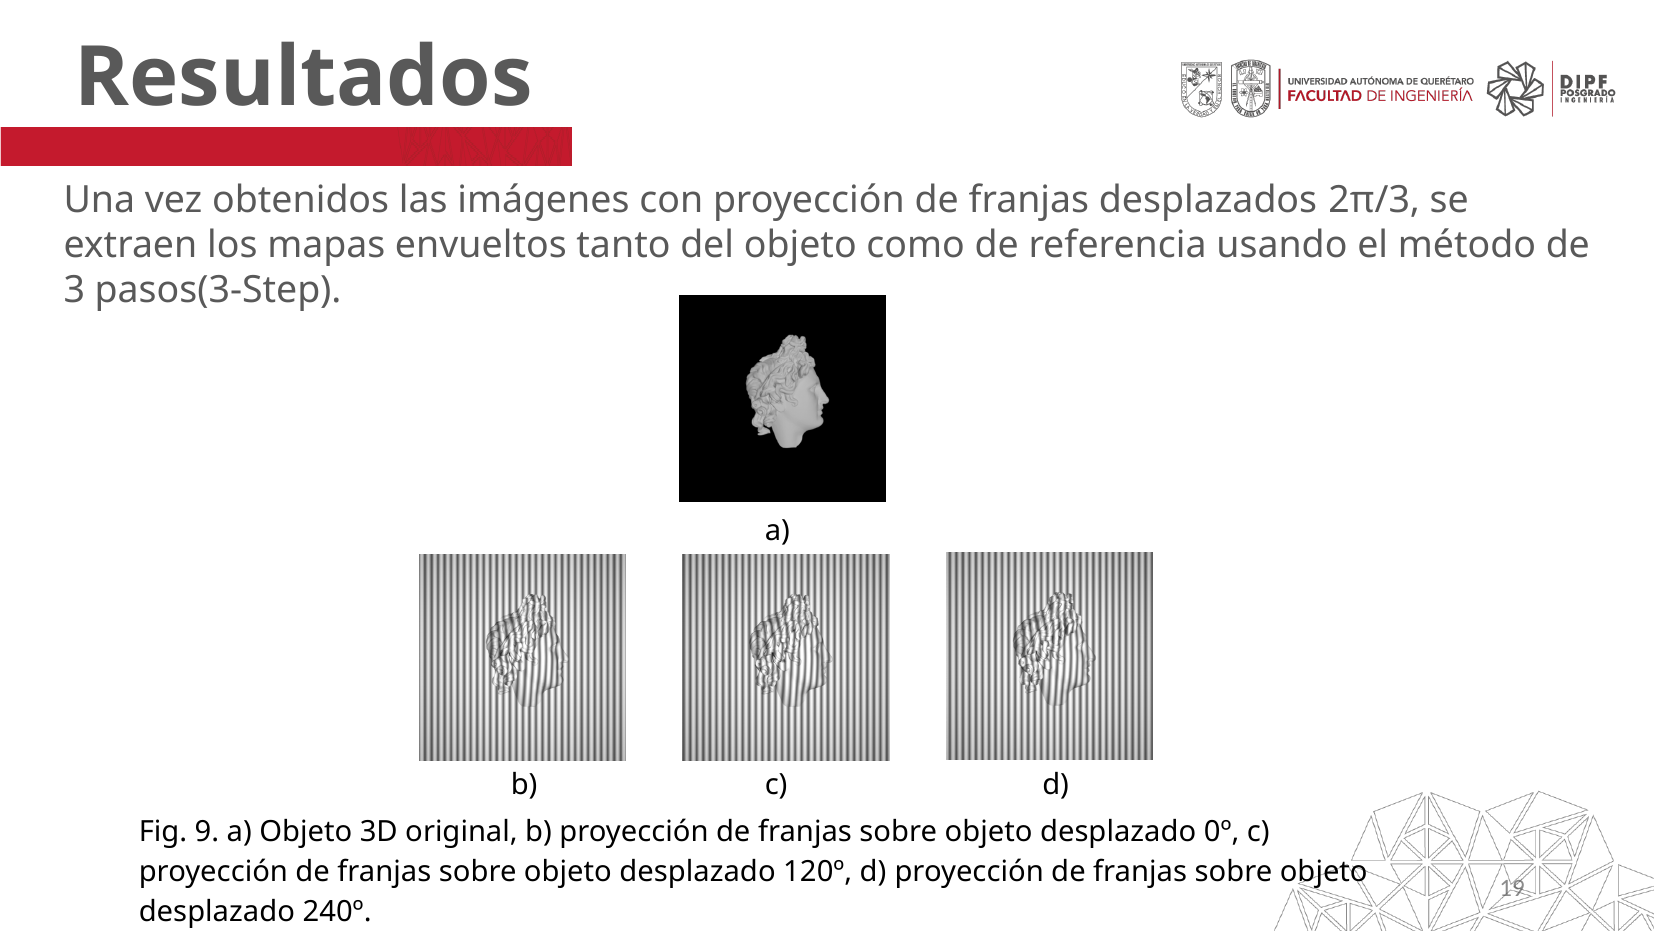

Resultados
Una vez obtenidos las imágenes con proyección de franjas desplazados 2π/3, se extraen los mapas envueltos tanto del objeto como de referencia usando el método de 3 pasos(3-Step).
a)
b)
c)
d)
Fig. 9. a) Objeto 3D original, b) proyección de franjas sobre objeto desplazado 0º, c) proyección de franjas sobre objeto desplazado 120º, d) proyección de franjas sobre objeto desplazado 240º.
19